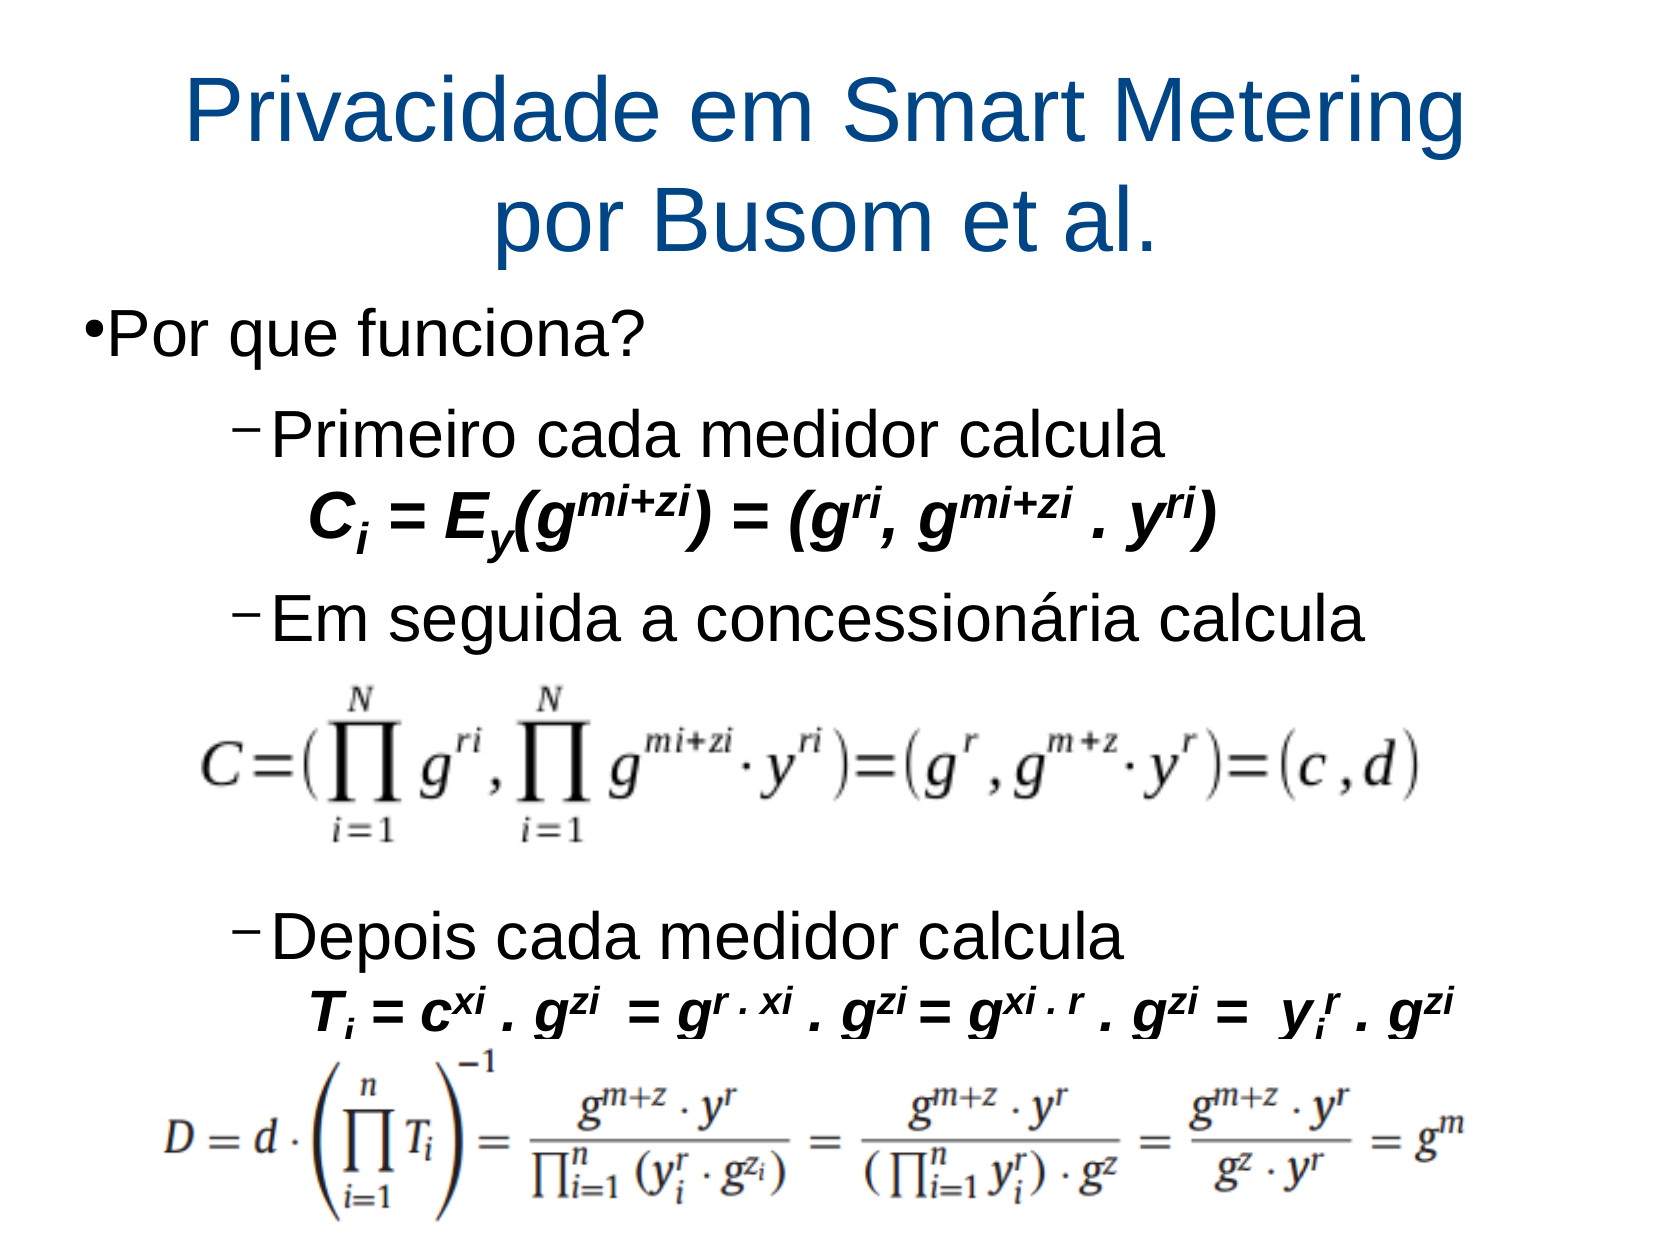

# Privacidade em Smart Metering por Busom et al.
Por que funciona?
Primeiro cada medidor calcula
Ci = Ey(gmi+zi) = (gri, gmi+zi . yri)
Em seguida a concessionária calcula
Depois cada medidor calcula
Ti = cxi . gzi = gr . xi . gzi = gxi . r . gzi = yir . gzi